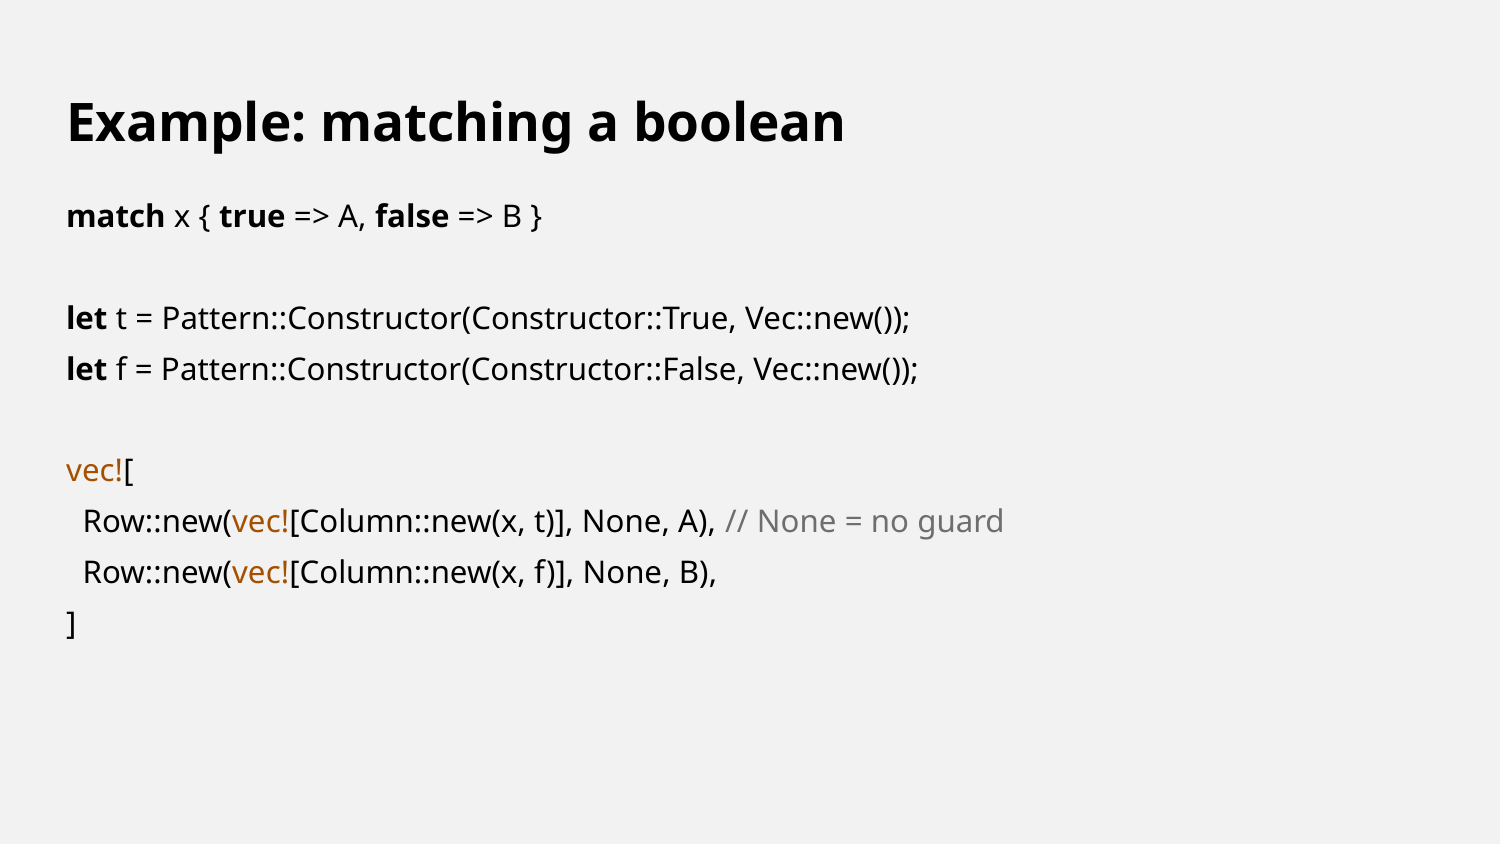

# Example: matching a boolean
match x { true => A, false => B }
let t = Pattern::Constructor(Constructor::True, Vec::new());
let f = Pattern::Constructor(Constructor::False, Vec::new());
vec![
 Row::new(vec![Column::new(x, t)], None, A), // None = no guard
 Row::new(vec![Column::new(x, f)], None, B),
]